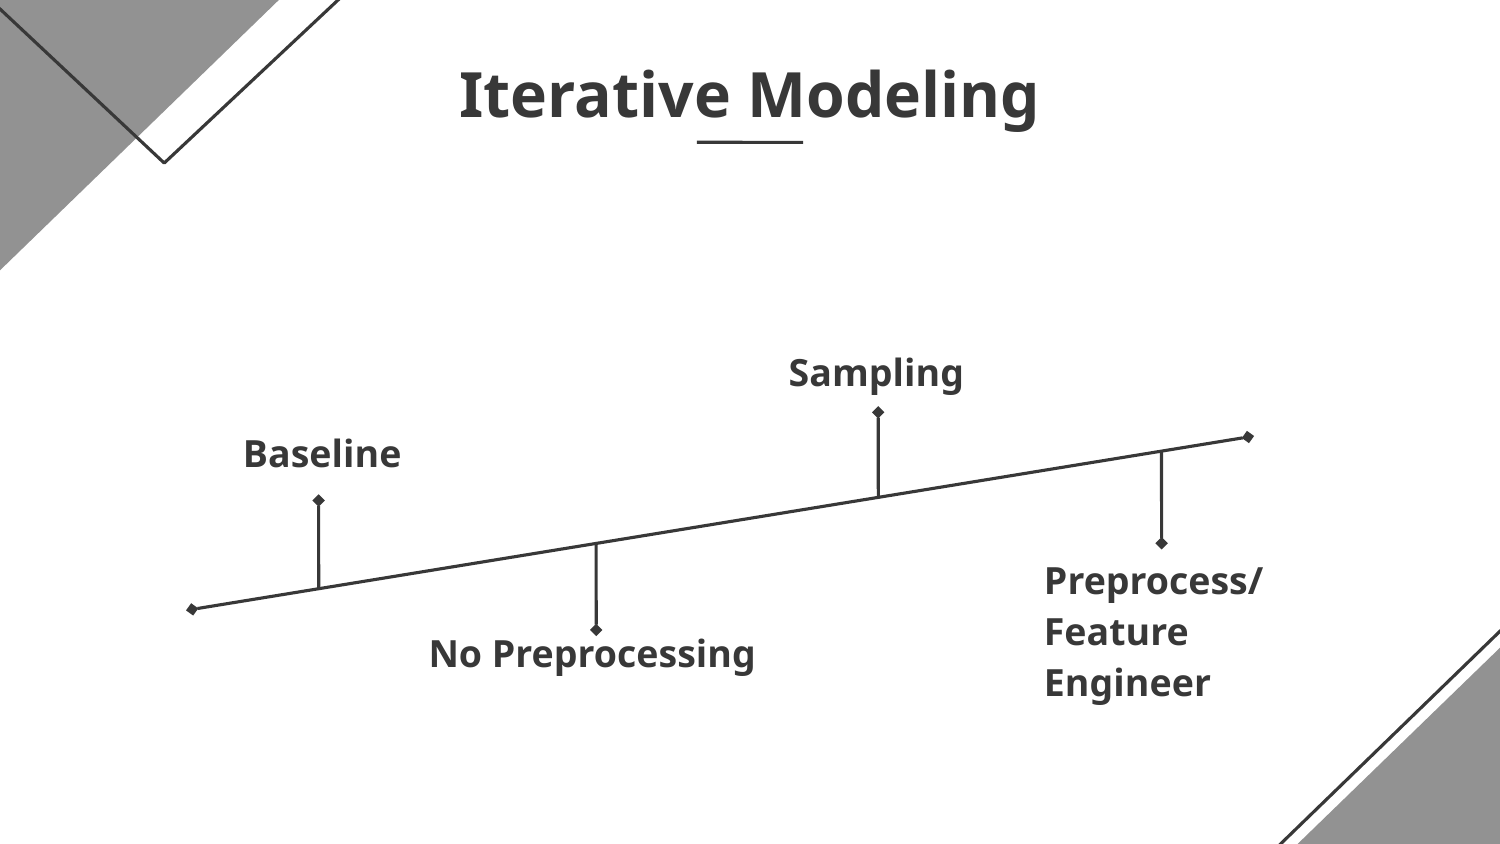

# Iterative Modeling
Sampling
Baseline
Preprocess/Feature Engineer
No Preprocessing